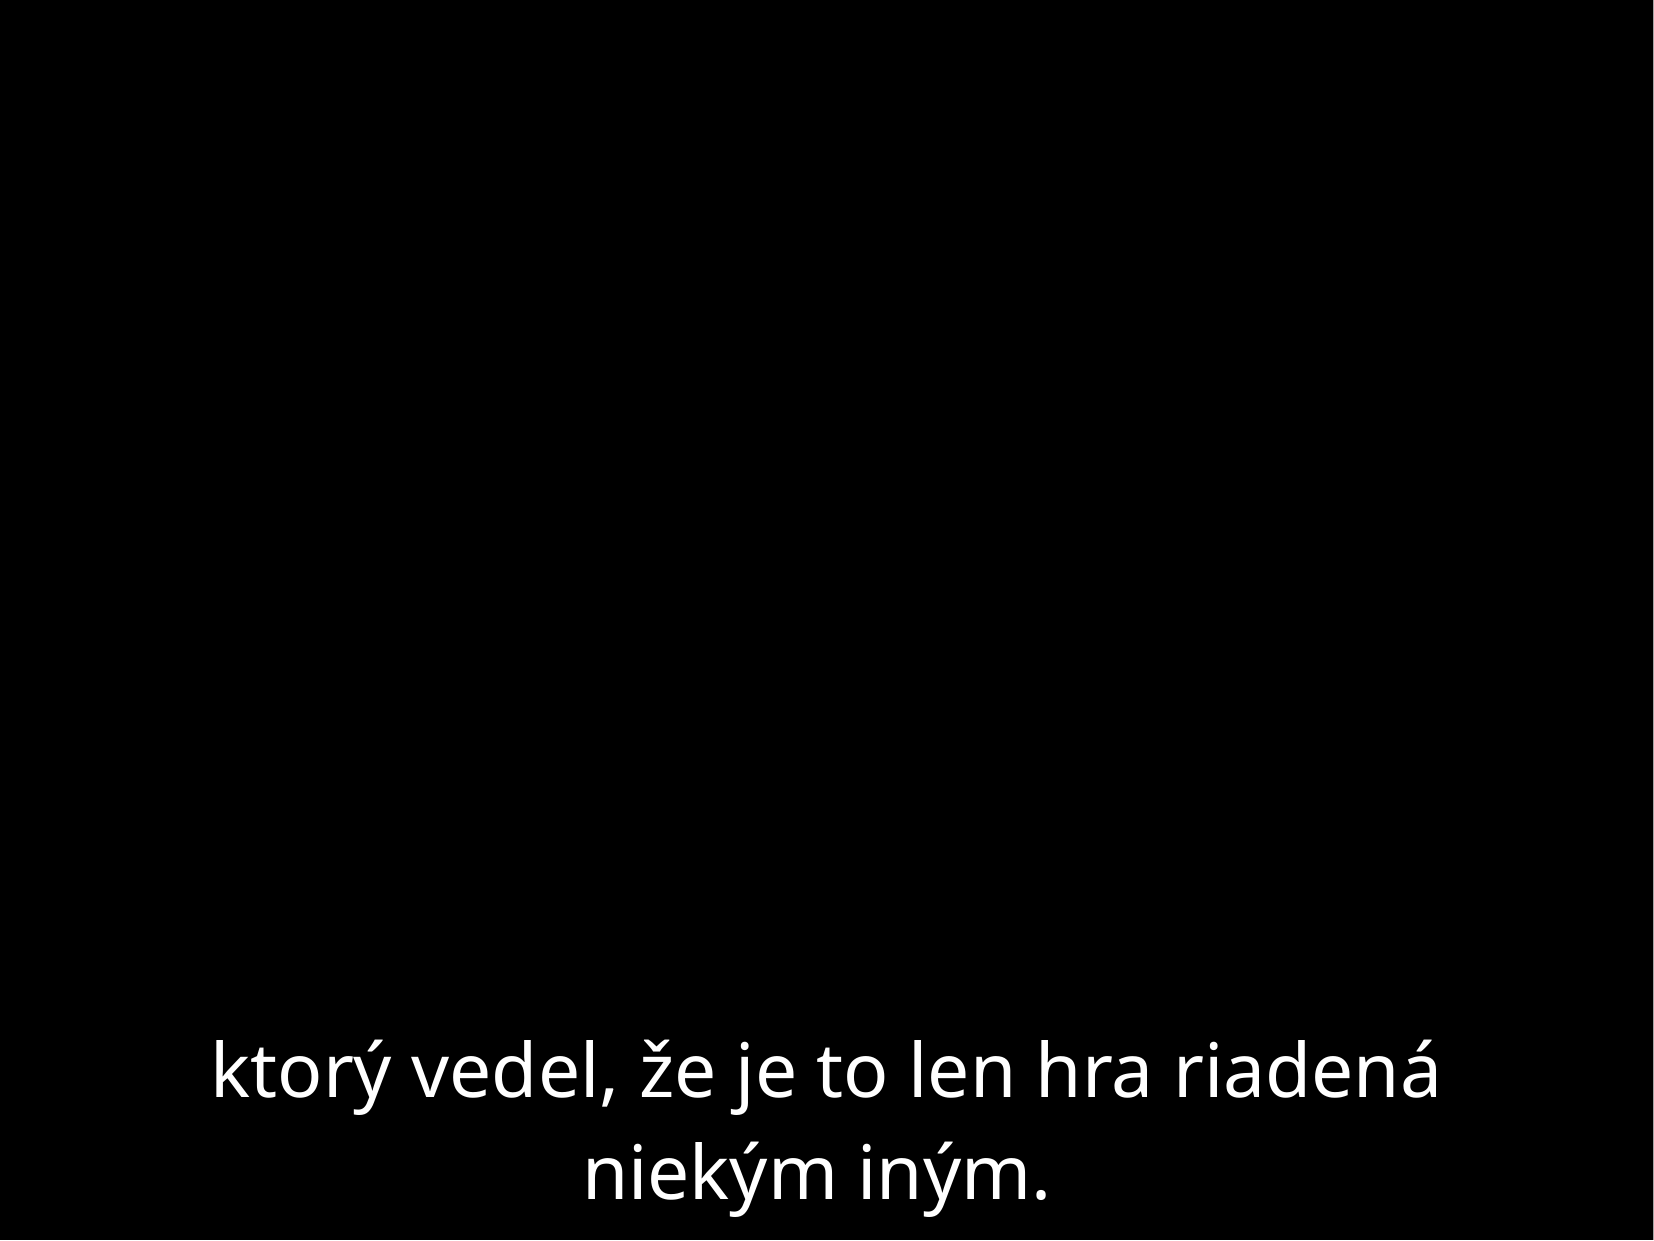

# ktorý vedel, že je to len hra riadená niekým iným.